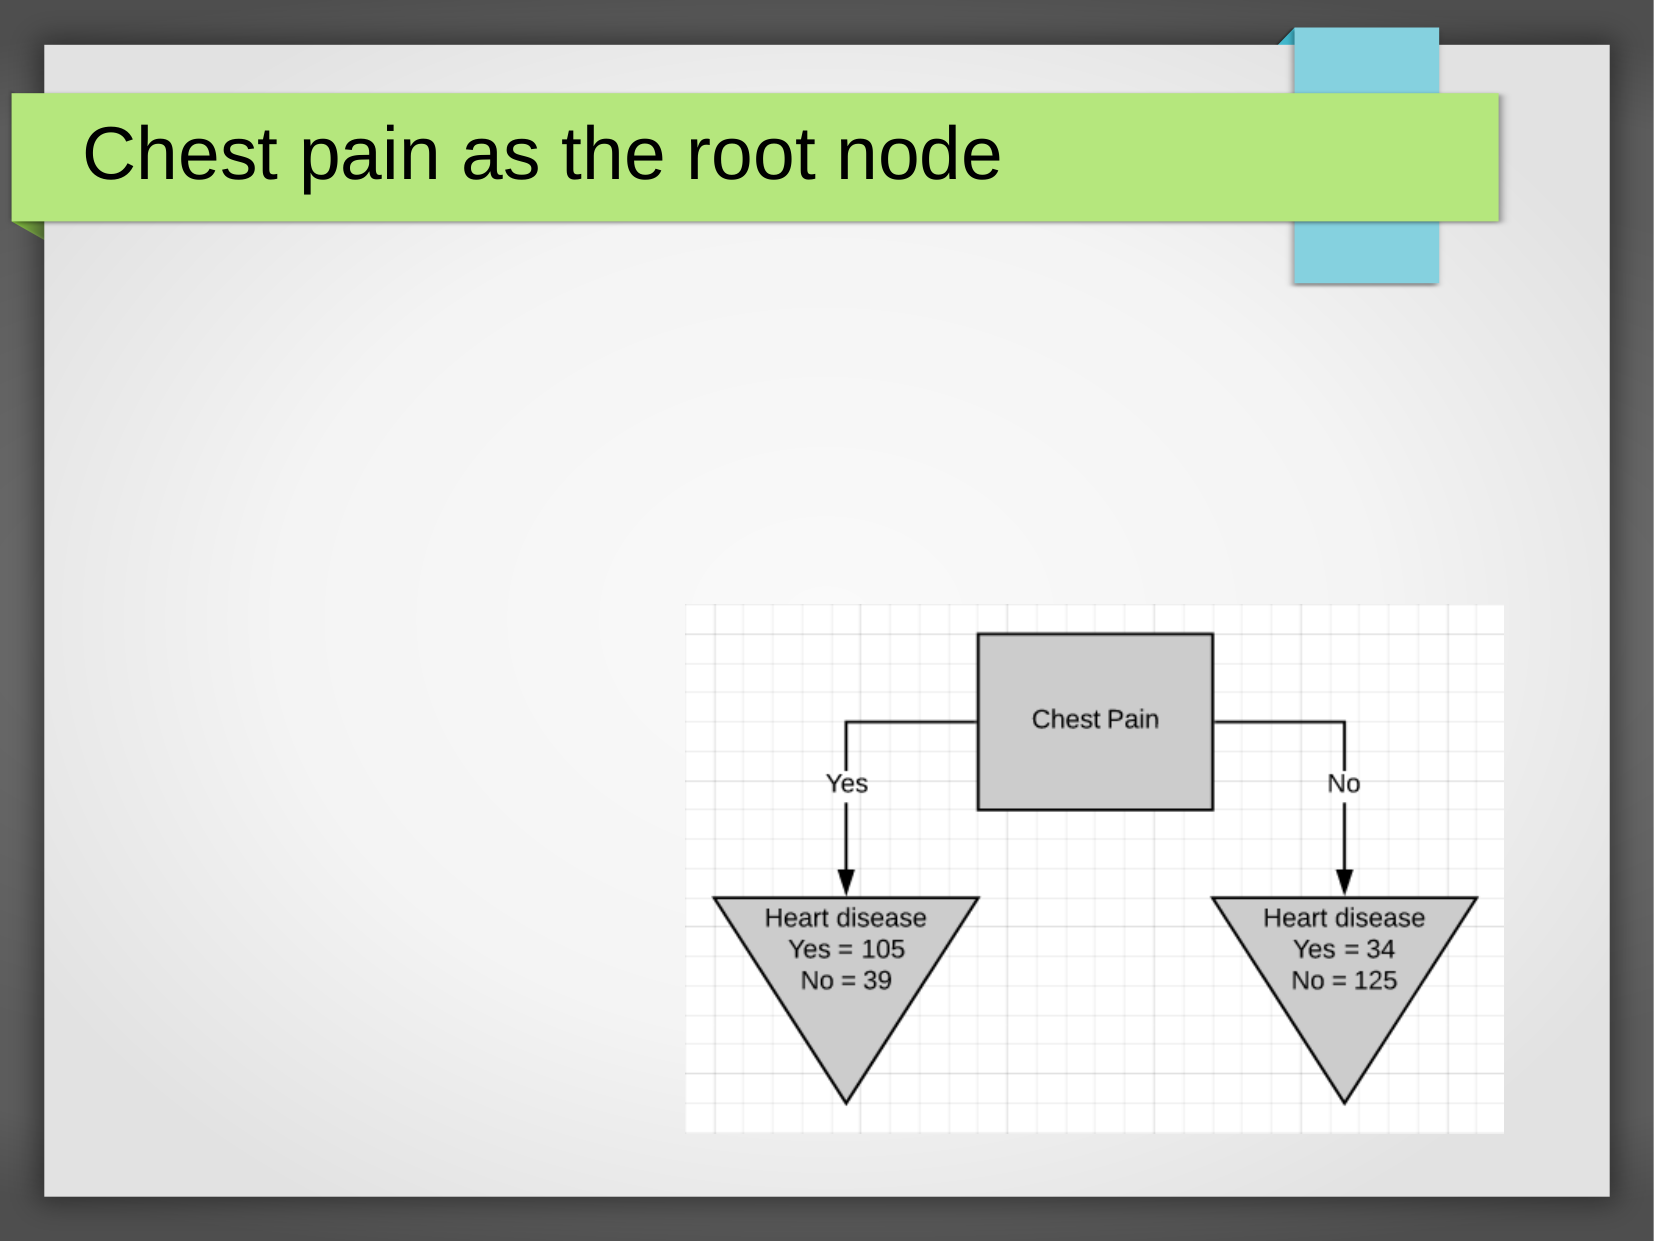

# Chest pain as the root node